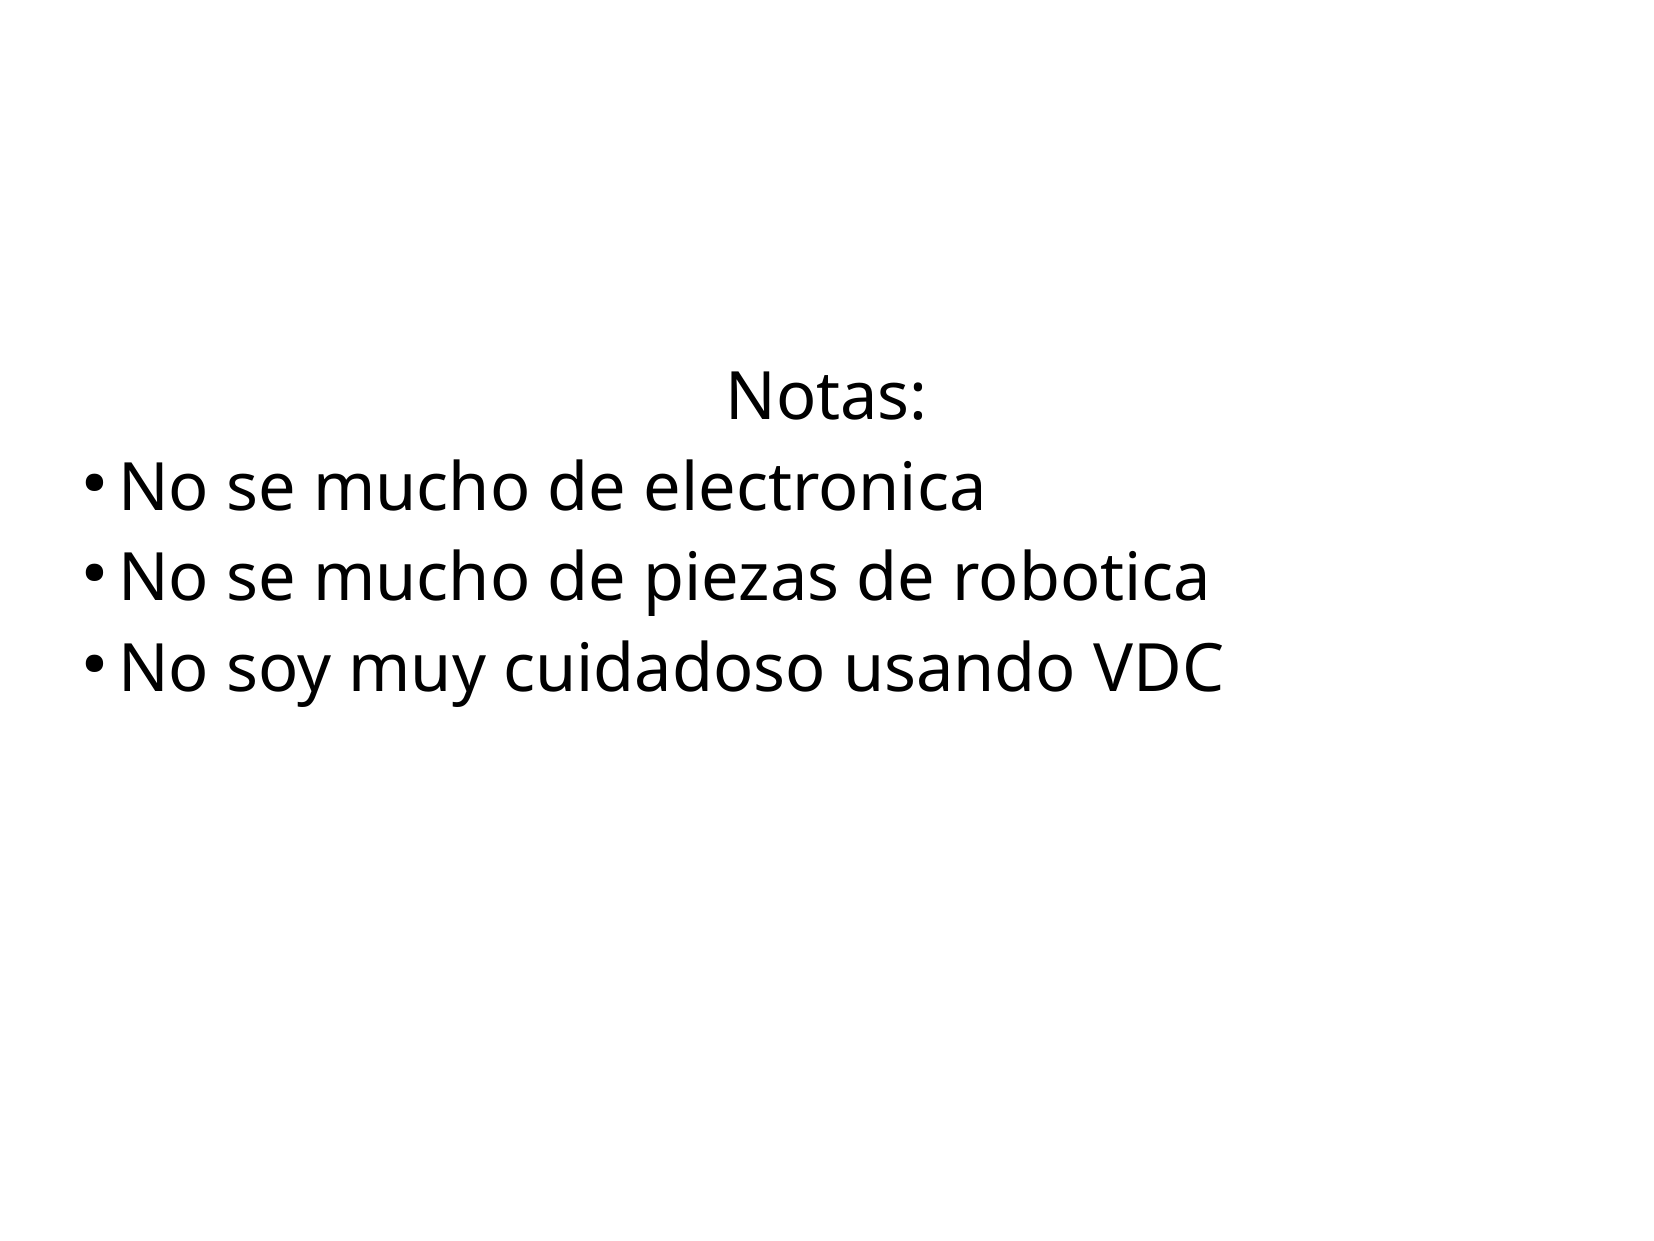

# Notas:
No se mucho de electronica
No se mucho de piezas de robotica
No soy muy cuidadoso usando VDC